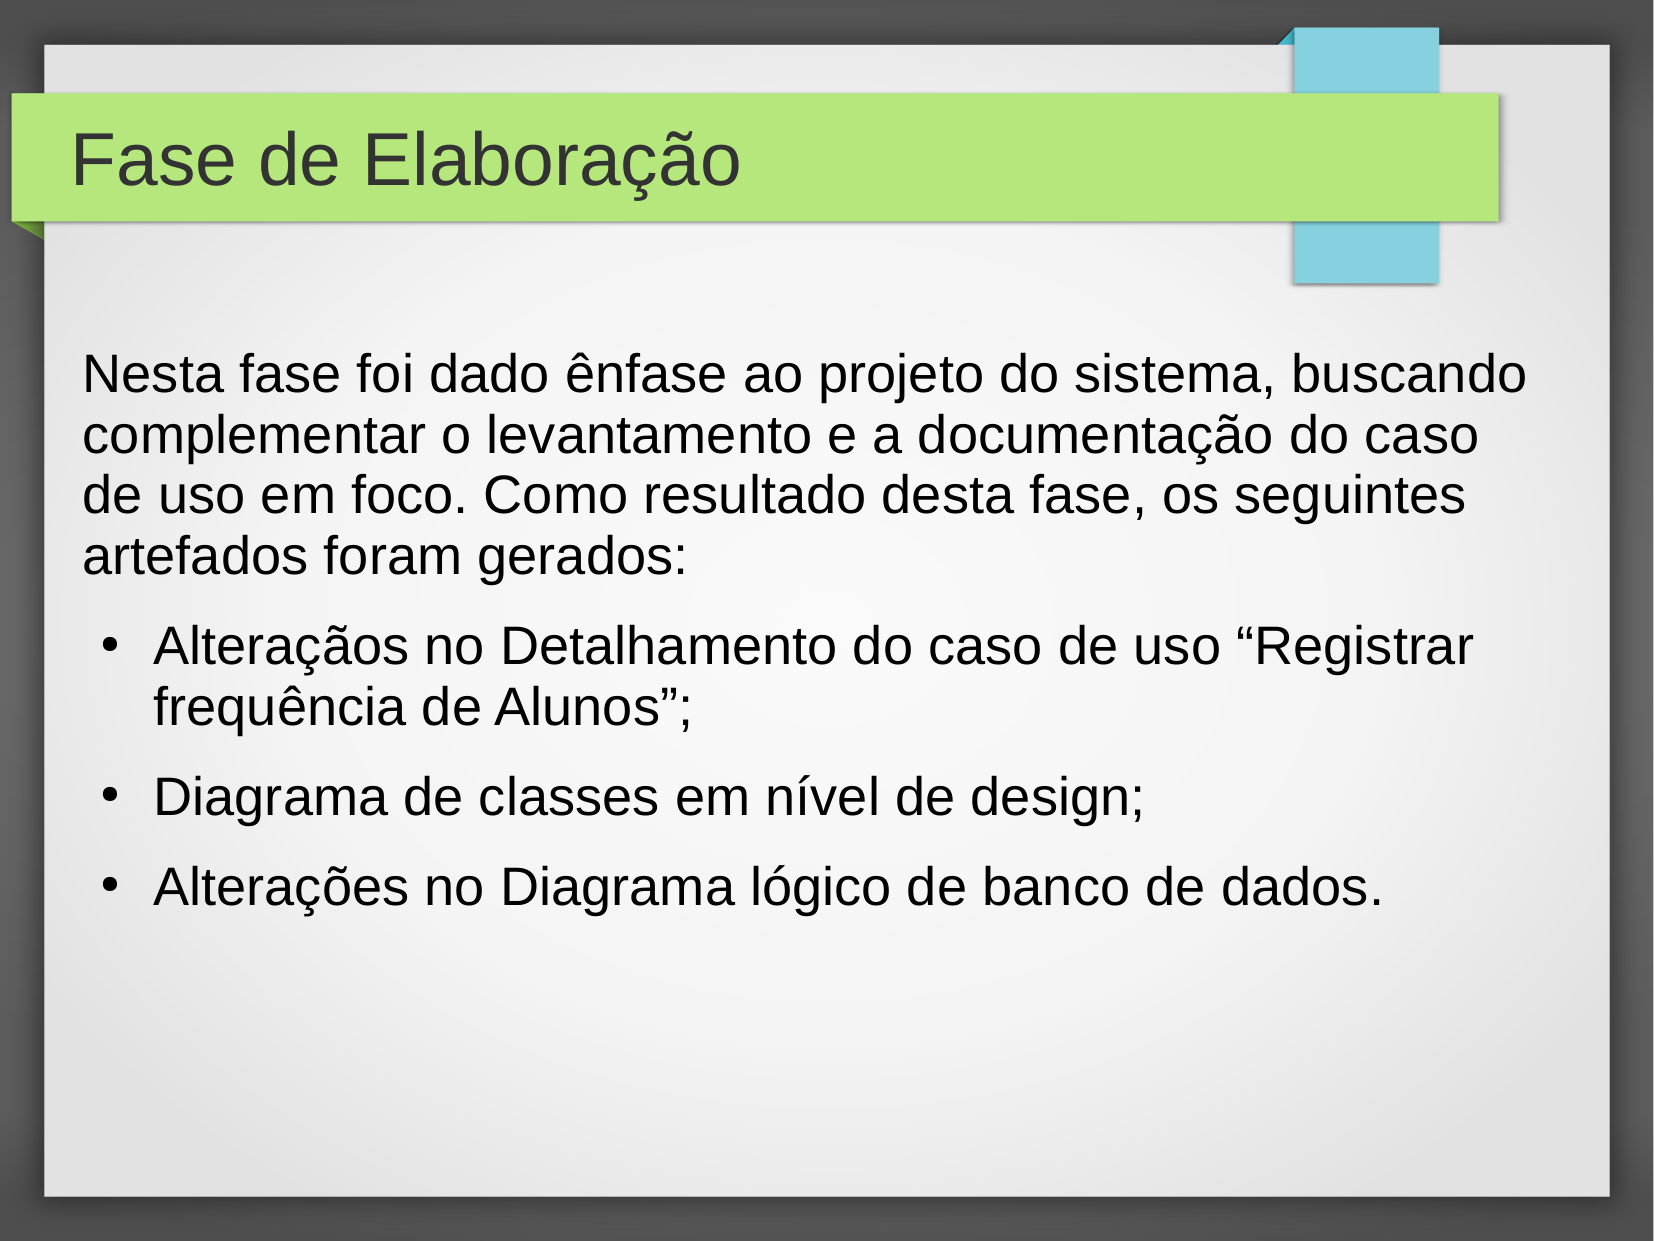

# Fase de Elaboração
Nesta fase foi dado ênfase ao projeto do sistema, buscando complementar o levantamento e a documentação do caso de uso em foco. Como resultado desta fase, os seguintes artefados foram gerados:
Alteraçãos no Detalhamento do caso de uso “Registrar frequência de Alunos”;
Diagrama de classes em nível de design;
Alterações no Diagrama lógico de banco de dados.